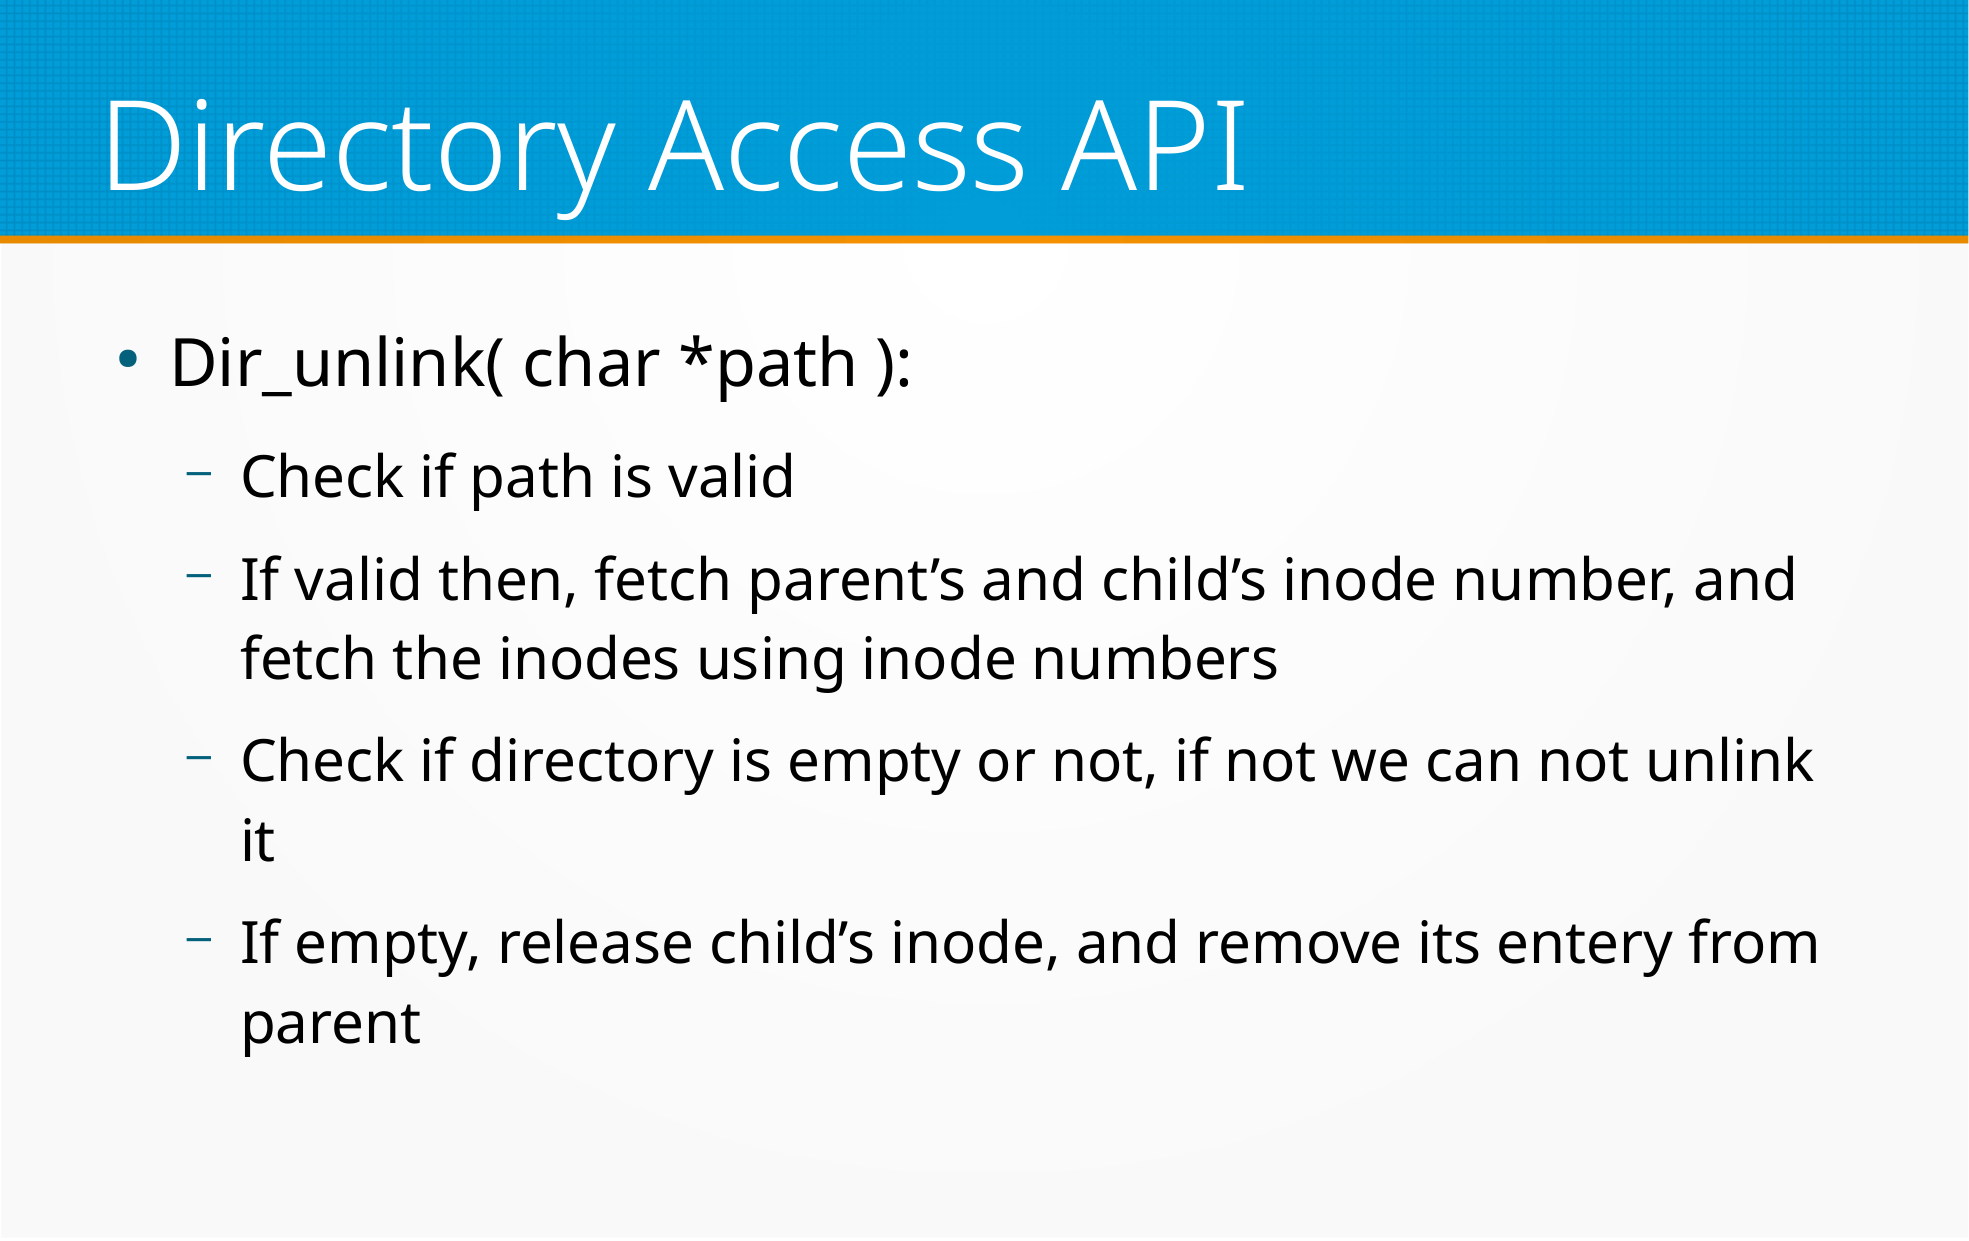

# Directory Access API
Dir_unlink( char *path ):
Check if path is valid
If valid then, fetch parent’s and child’s inode number, and fetch the inodes using inode numbers
Check if directory is empty or not, if not we can not unlink it
If empty, release child’s inode, and remove its entery from parent